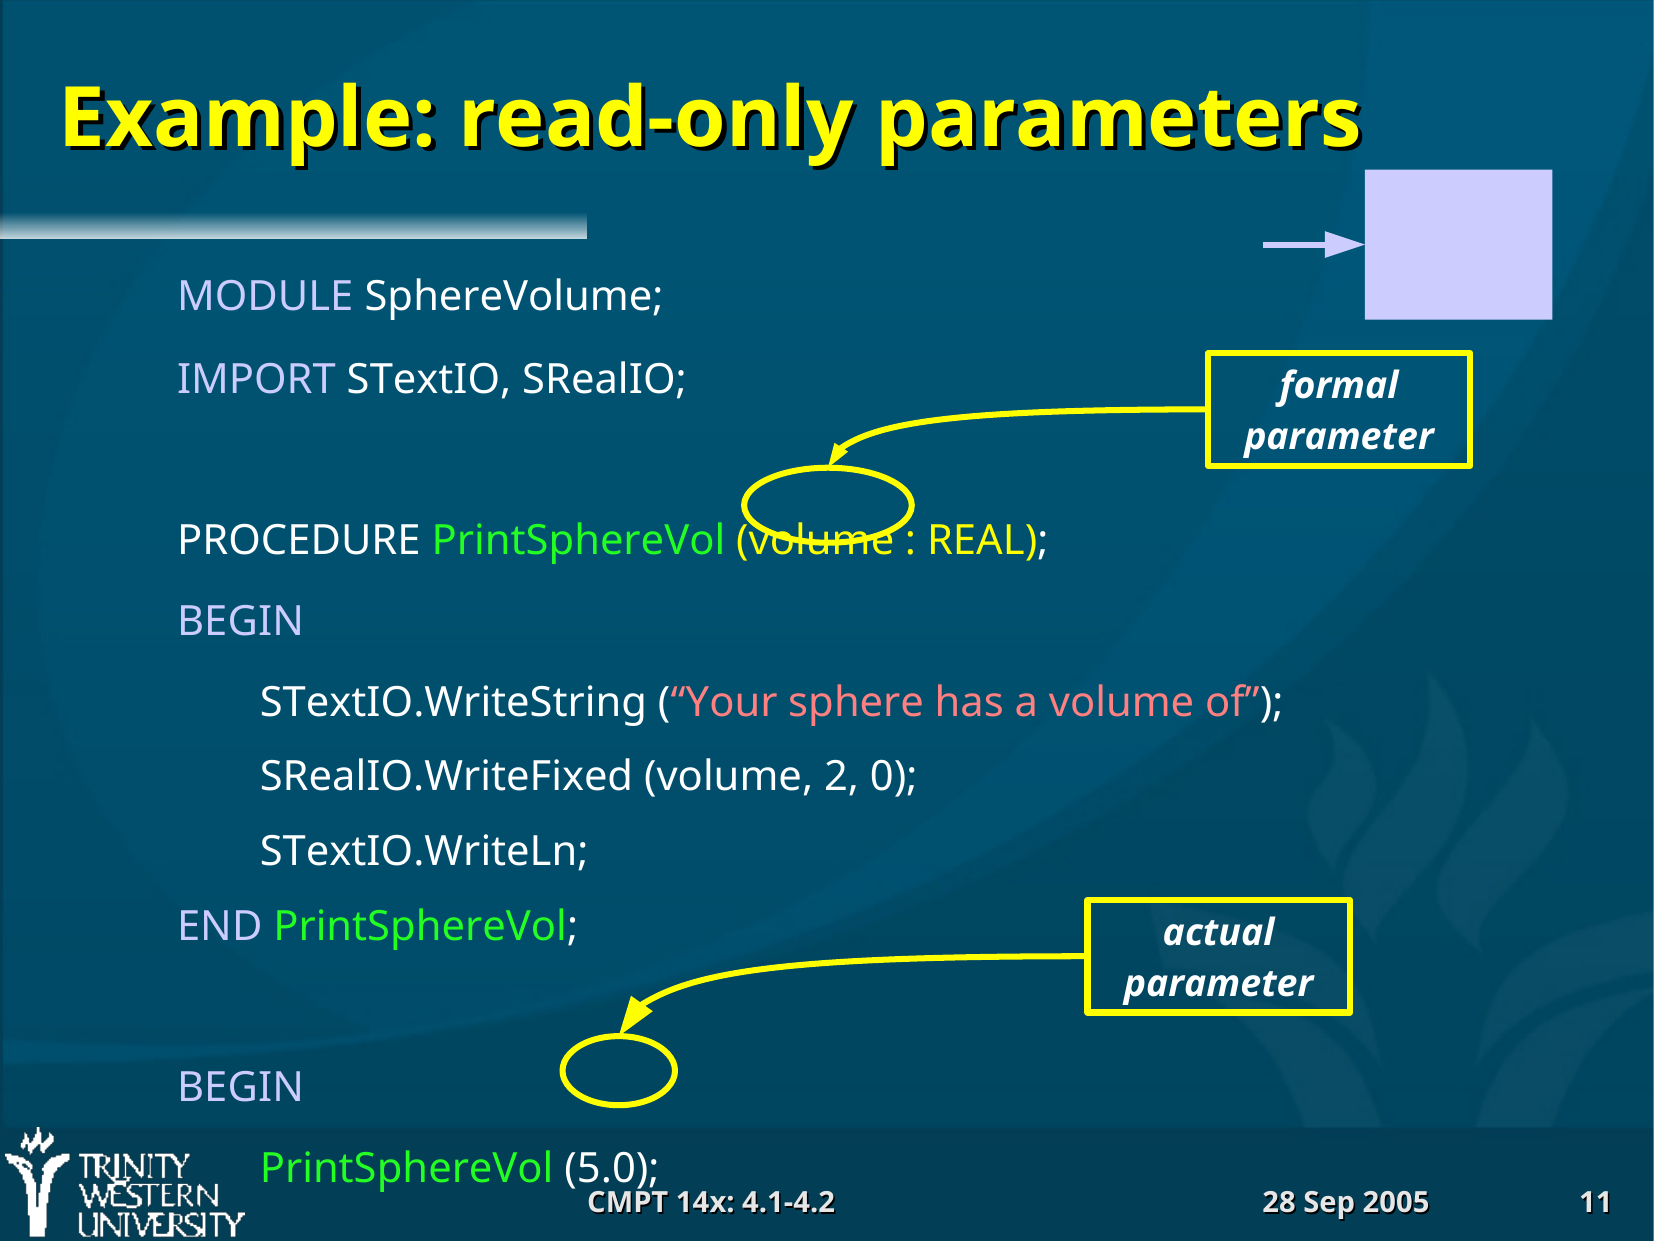

# Example: read-only parameters
MODULE SphereVolume;
IMPORT STextIO, SRealIO;
PROCEDURE PrintSphereVol (volume : REAL);
BEGIN
STextIO.WriteString (“Your sphere has a volume of”);
SRealIO.WriteFixed (volume, 2, 0);
STextIO.WriteLn;
END PrintSphereVol;
BEGIN
PrintSphereVol (5.0);
formal
parameter
actual
parameter
CMPT 14x: 4.1-4.2
28 Sep 2005
11